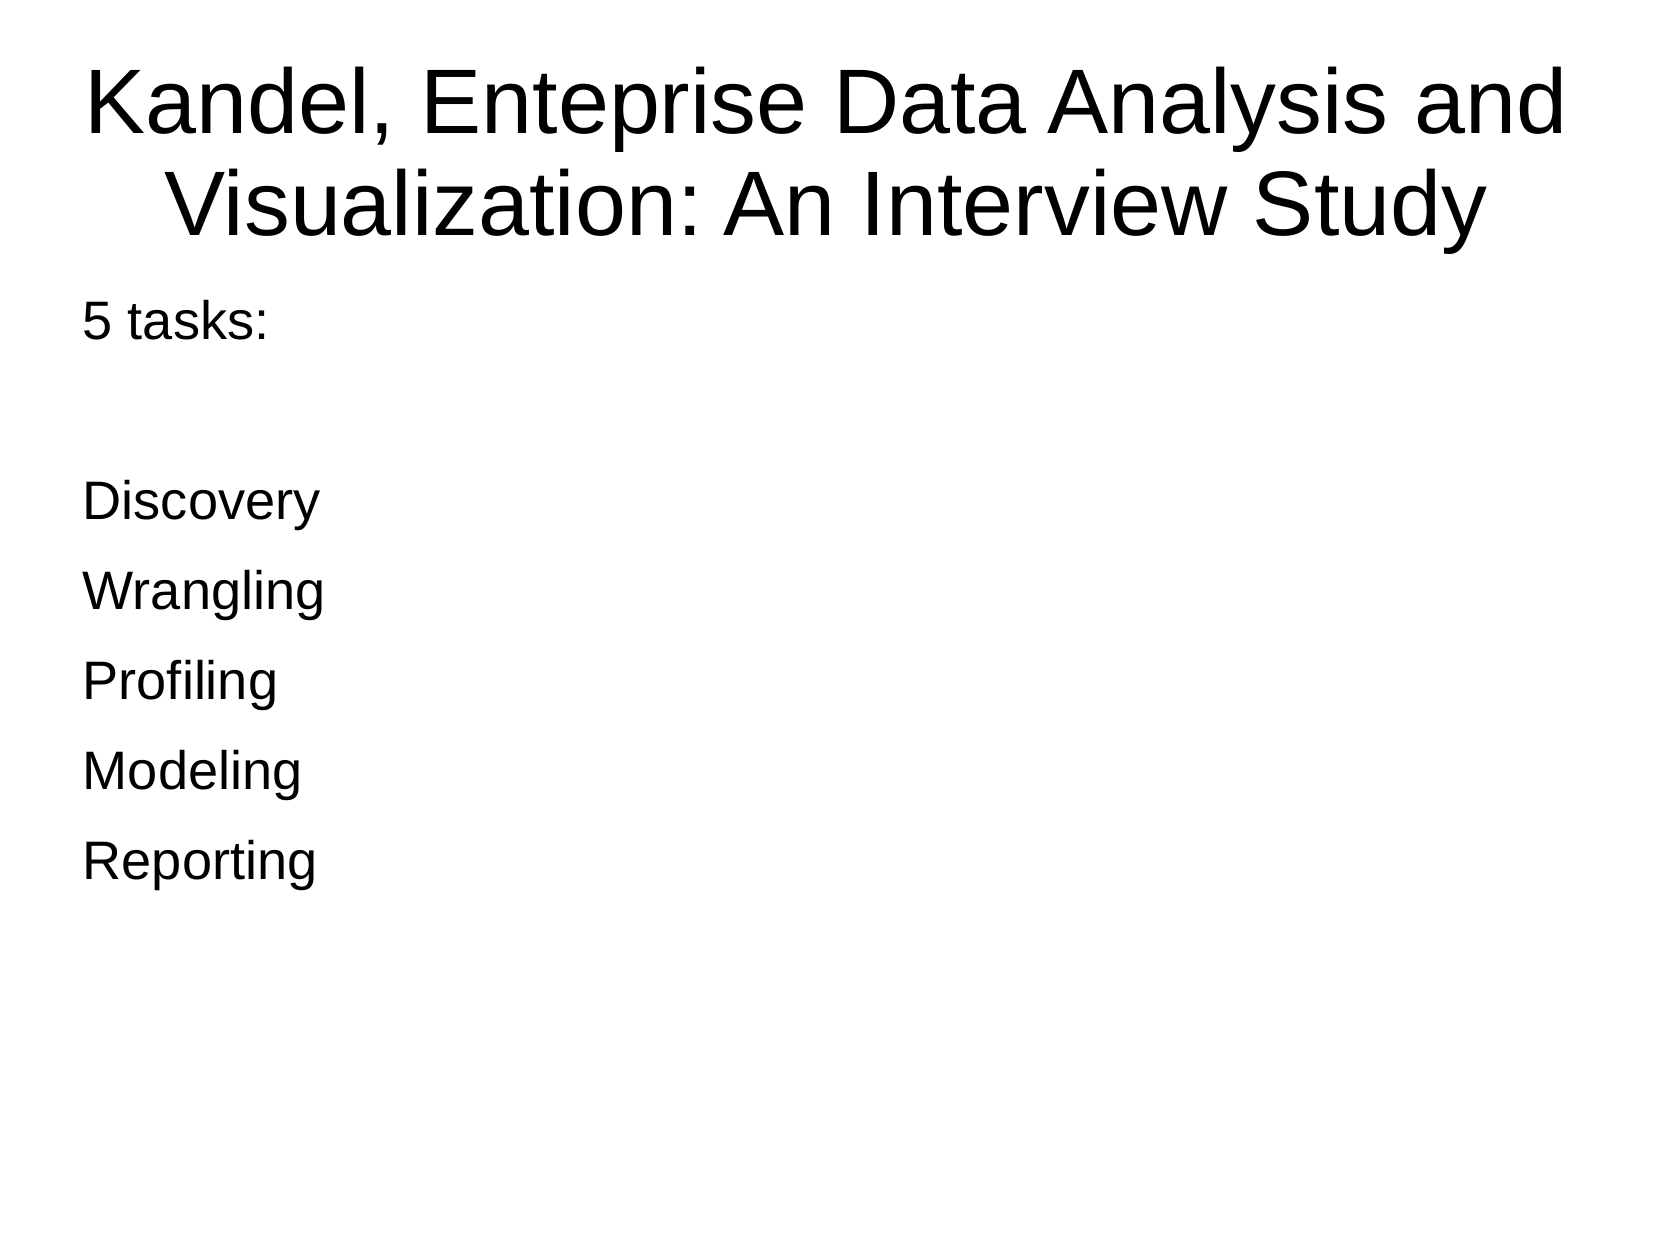

# Kandel, Enteprise Data Analysis and Visualization: An Interview Study
5 tasks:
Discovery
Wrangling
Profiling
Modeling
Reporting